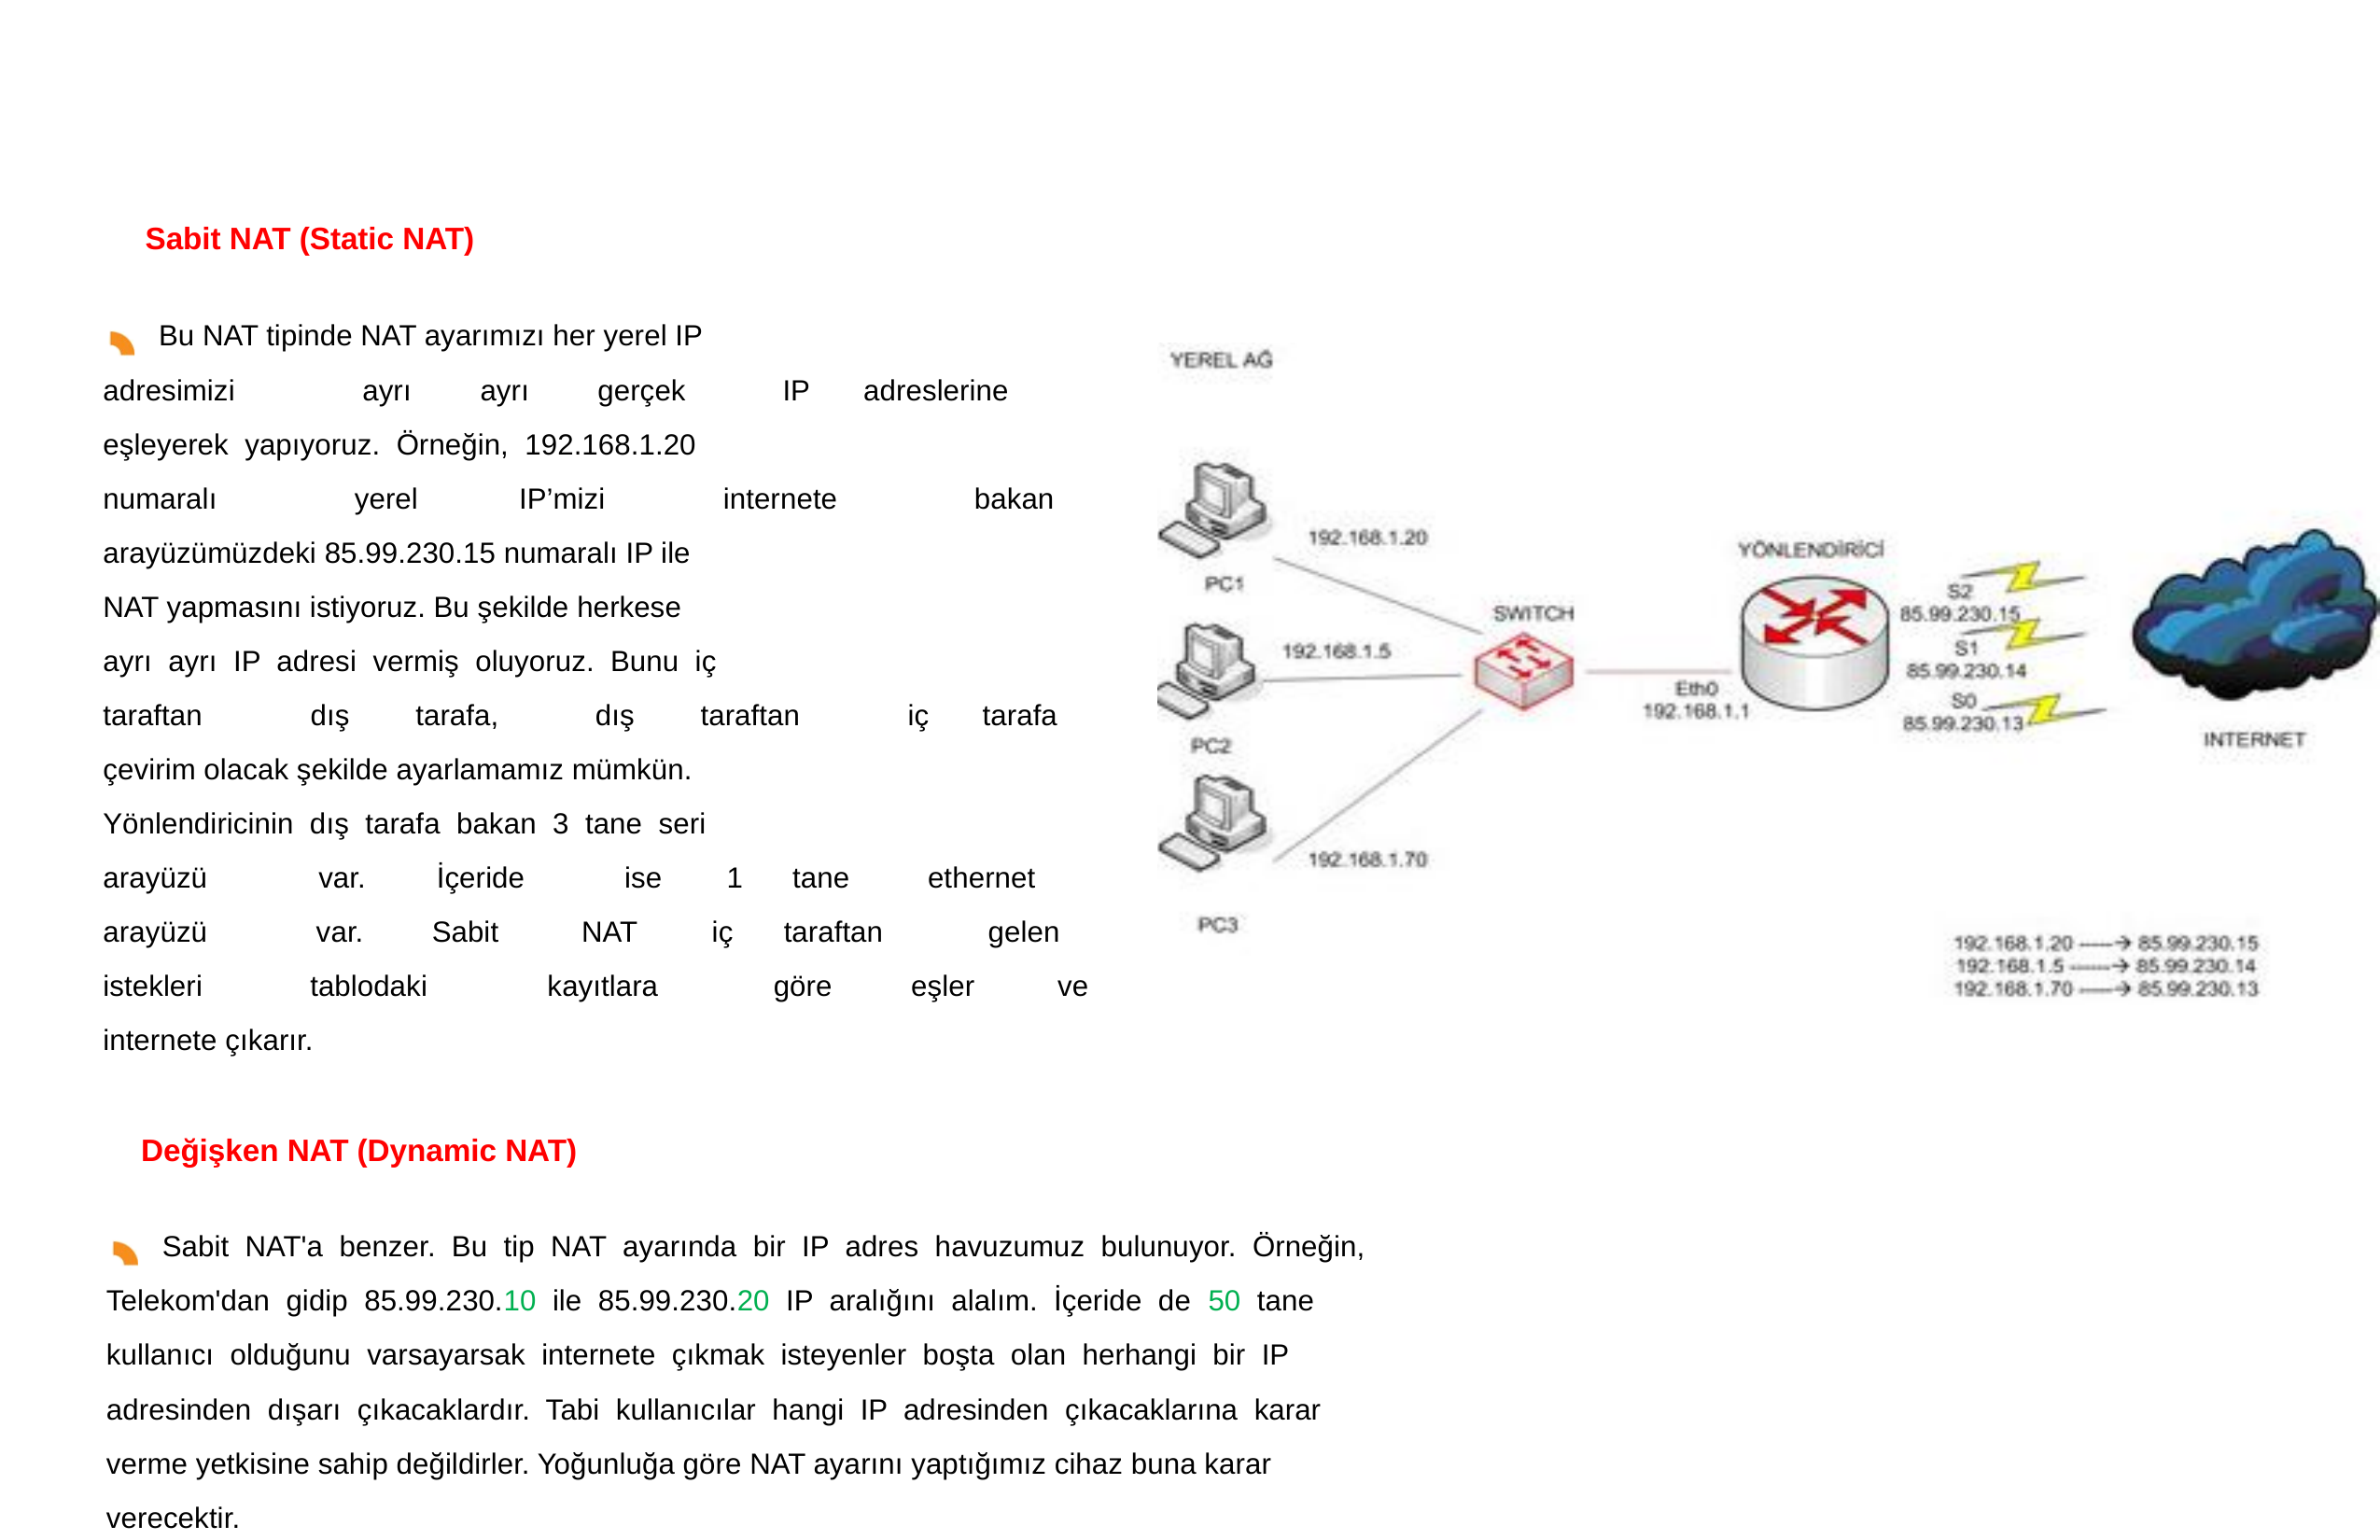

Sabit NAT (Static NAT)
Bu NAT tipinde NAT ayarımızı her yerel IP
adresimizi
ayrı
ayrı
gerçek
IP
adreslerine
eşleyerek yapıyoruz. Örneğin, 192.168.1.20
numaralı
yerel
IP’mizi
internete
bakan
arayüzümüzdeki 85.99.230.15 numaralı IP ile
NAT yapmasını istiyoruz. Bu şekilde herkese
ayrı ayrı IP adresi vermiş oluyoruz. Bunu iç
taraftan
dış
tarafa,
dış
taraftan
iç
tarafa
çevirim olacak şekilde ayarlamamız mümkün.
Yönlendiricinin dış tarafa bakan 3 tane seri
arayüzü
var.
İçeride
ise
1
tane
ethernet
arayüzü
var.
Sabit
NAT
iç
taraftan
gelen
istekleri
tablodaki
kayıtlara
göre
eşler
ve
internete çıkarır.
Değişken NAT (Dynamic NAT)
Sabit NAT'a benzer. Bu tip NAT ayarında bir IP adres havuzumuz bulunuyor. Örneğin,
Telekom'dan gidip 85.99.230.10 ile 85.99.230.20 IP aralığını alalım. İçeride de 50 tane
kullanıcı olduğunu varsayarsak internete çıkmak isteyenler boşta olan herhangi bir IP
adresinden dışarı çıkacaklardır. Tabi kullanıcılar hangi IP adresinden çıkacaklarına karar
verme yetkisine sahip değildirler. Yoğunluğa göre NAT ayarını yaptığımız cihaz buna karar
verecektir.